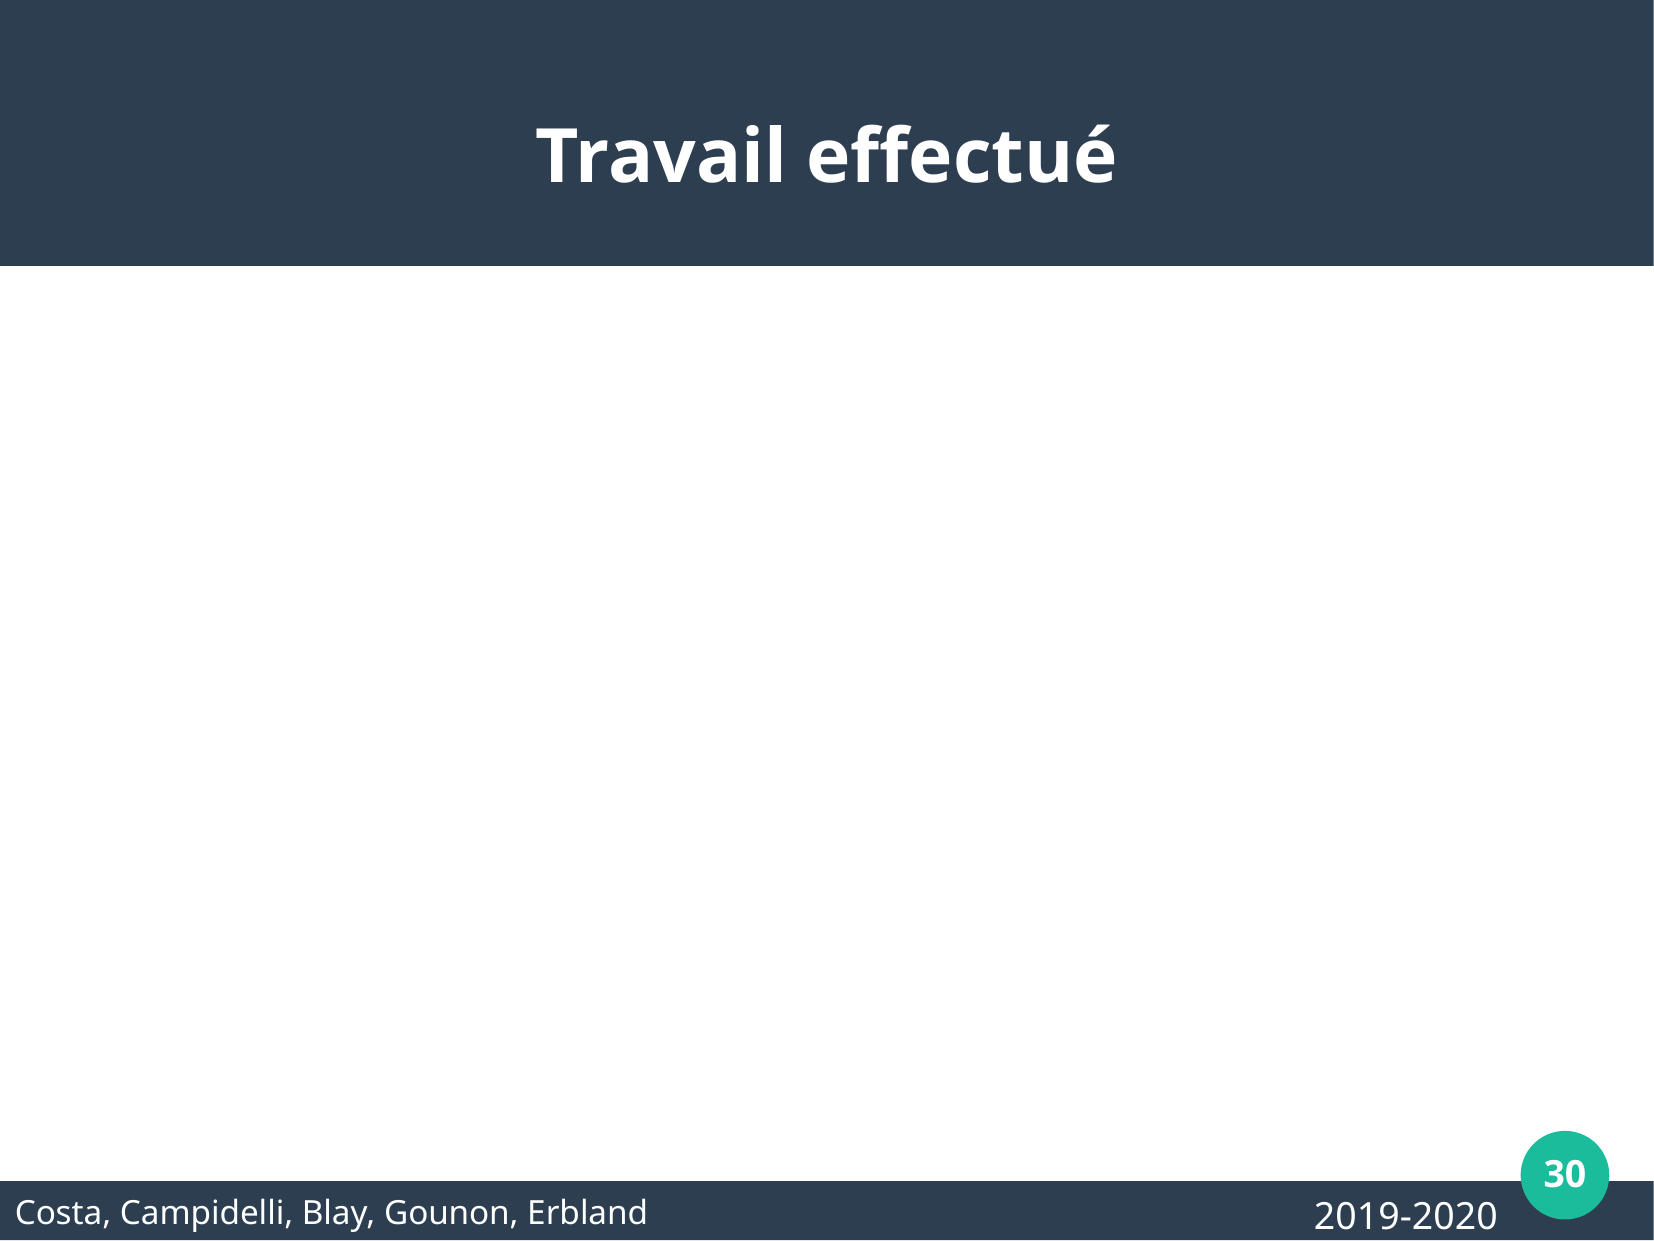

# Travail effectué
Costa, Campidelli, Blay, Gounon, Erbland
2019-2020